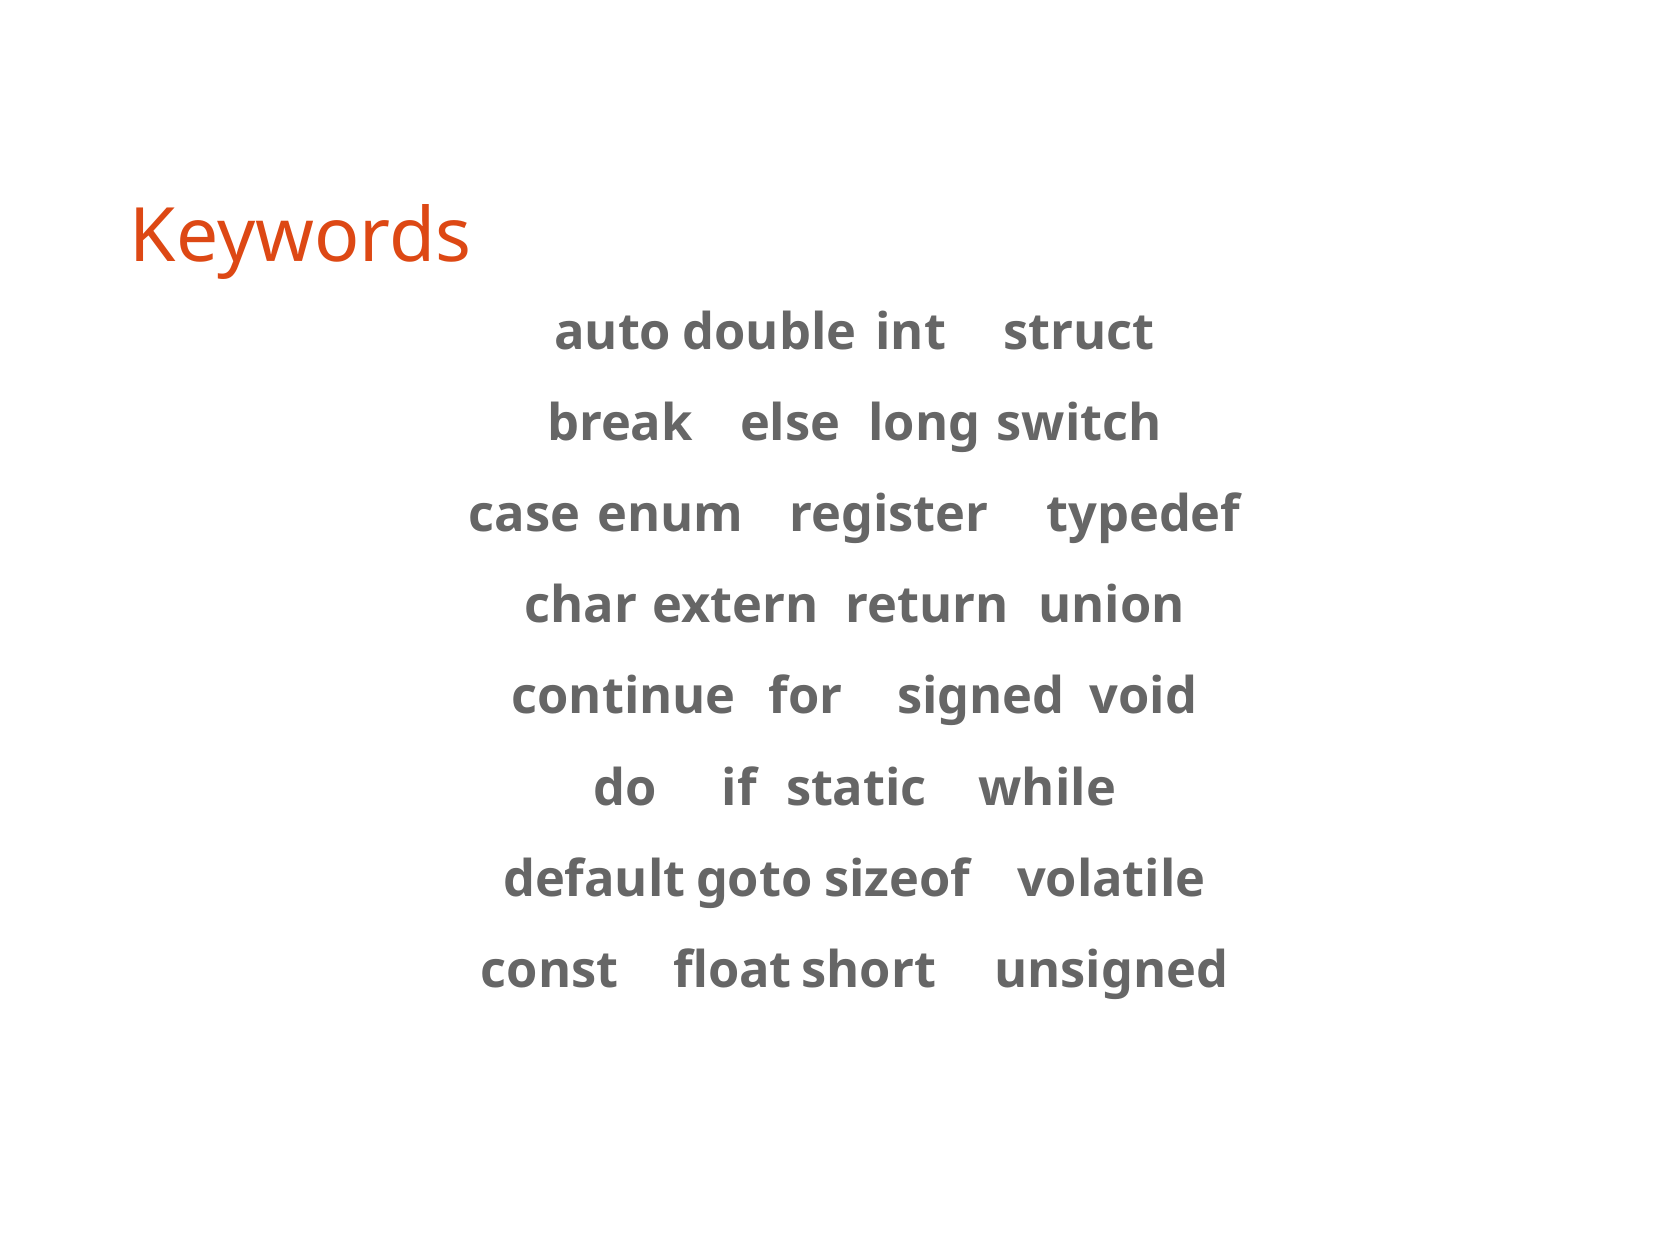

# Keywords
auto	double	int	struct
break	else	long	switch
case	enum	register 	typedef
char	extern	return	union
continue	for	signed	void
do 	if	static 	while
default	goto	sizeof	volatile
const	float	short	unsigned